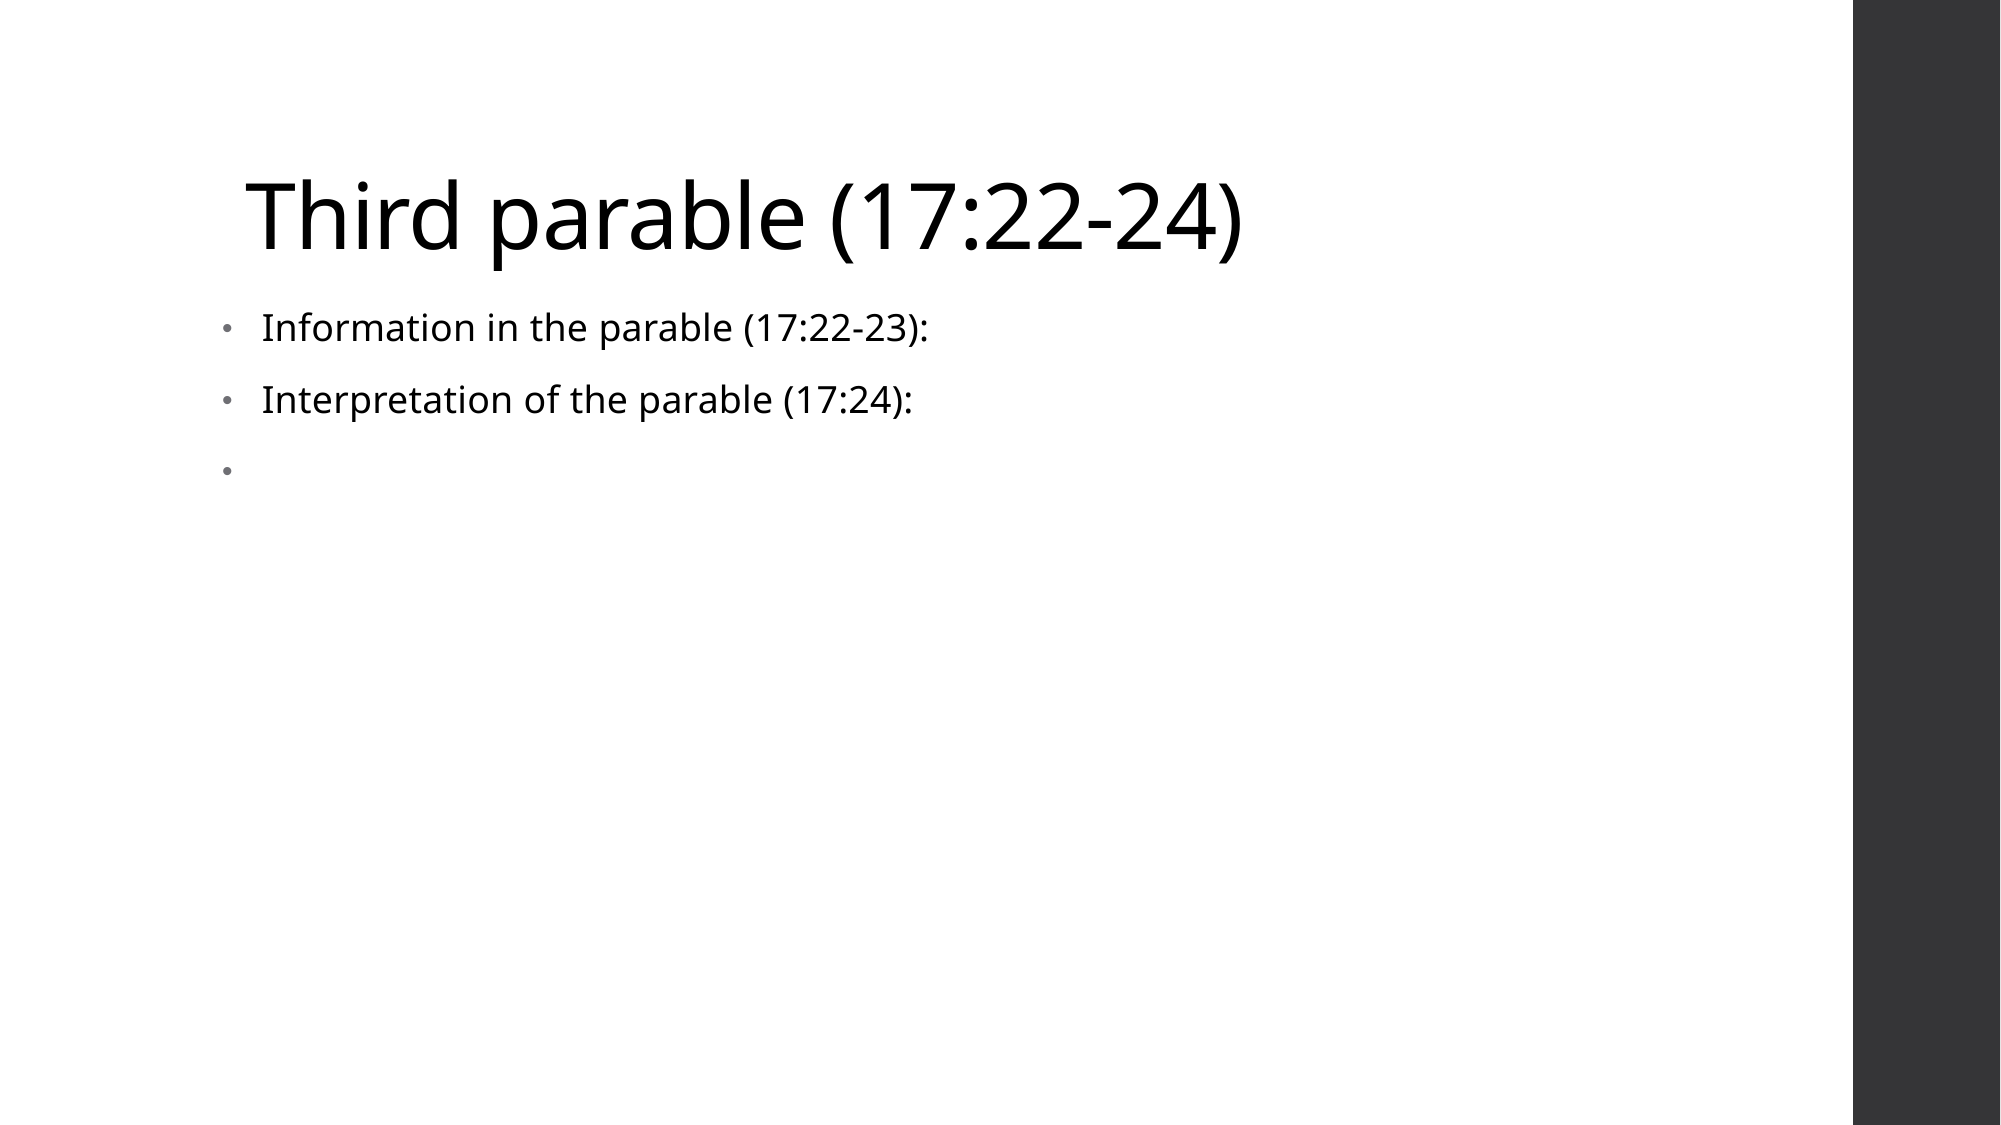

# Third parable (17:22-24)
 Information in the parable (17:22-23):
 Interpretation of the parable (17:24):